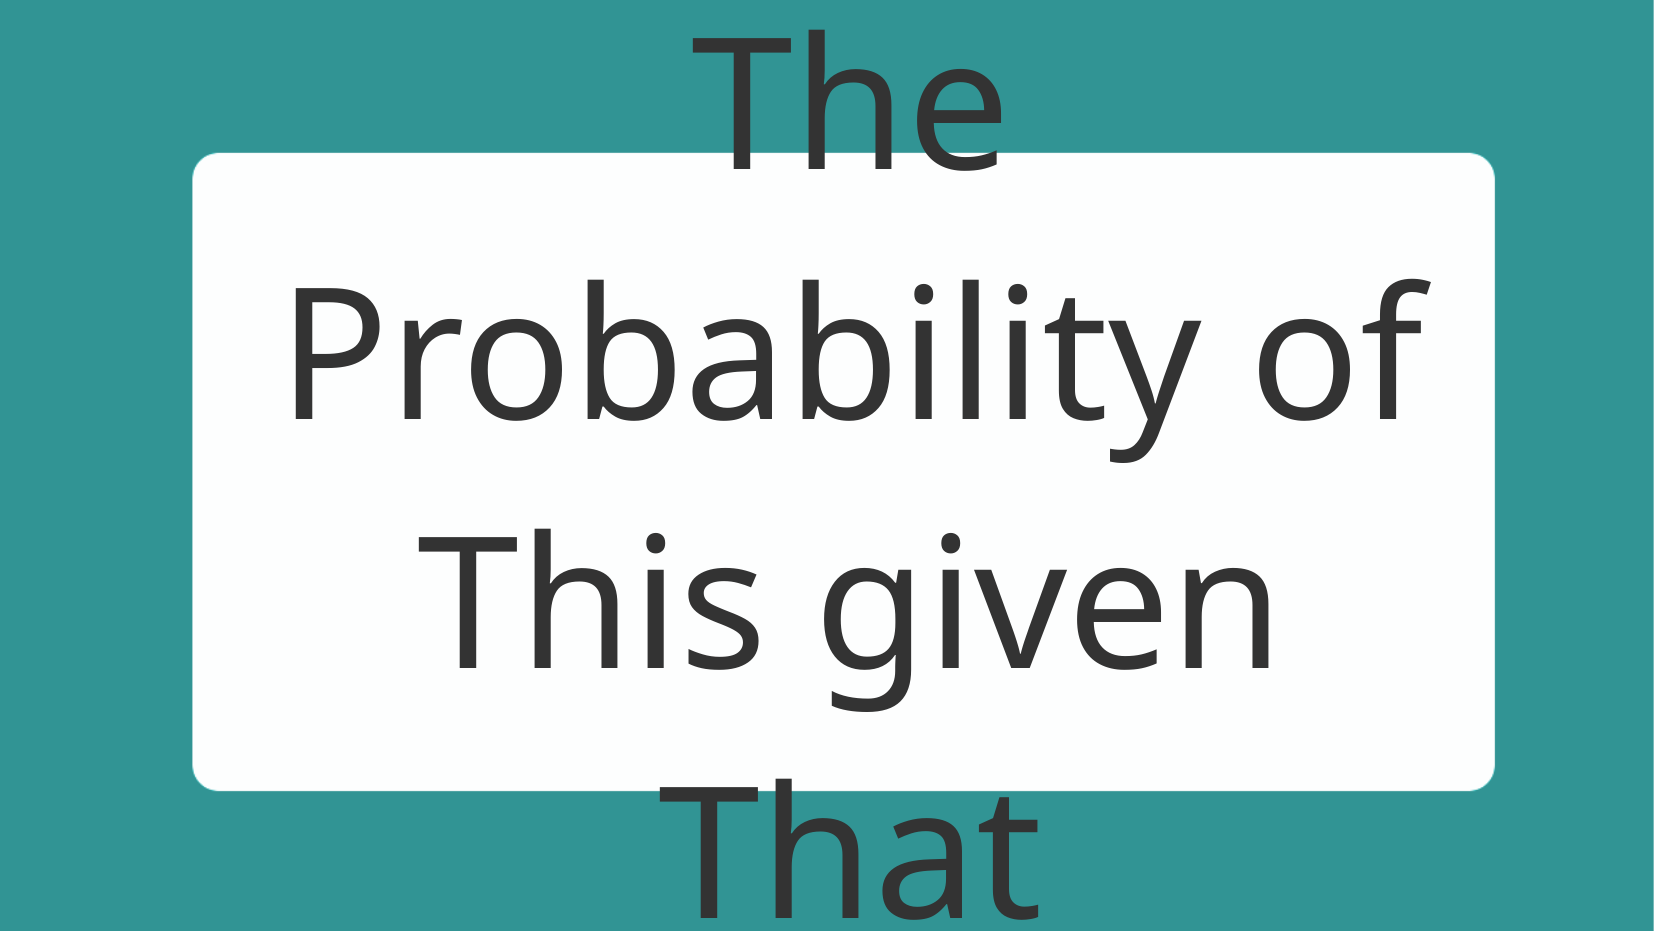

# The Probability of This given That